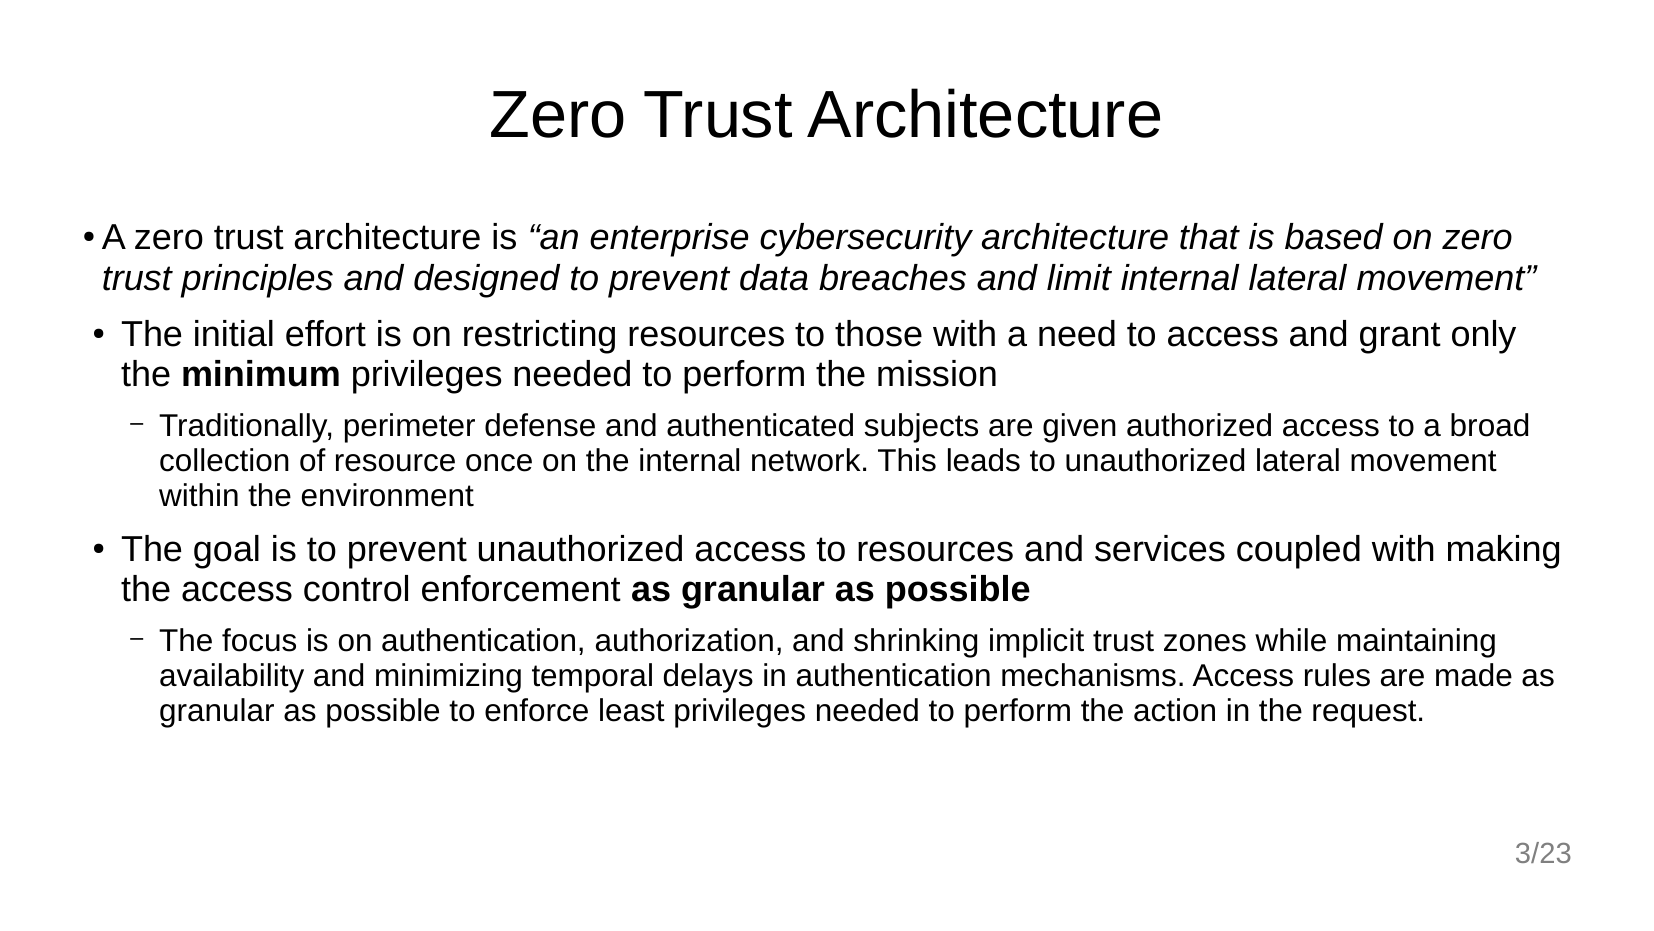

# Zero Trust Architecture
A zero trust architecture is “an enterprise cybersecurity architecture that is based on zero trust principles and designed to prevent data breaches and limit internal lateral movement”
The initial effort is on restricting resources to those with a need to access and grant only the minimum privileges needed to perform the mission
Traditionally, perimeter defense and authenticated subjects are given authorized access to a broad collection of resource once on the internal network. This leads to unauthorized lateral movement within the environment
The goal is to prevent unauthorized access to resources and services coupled with making the access control enforcement as granular as possible
The focus is on authentication, authorization, and shrinking implicit trust zones while maintaining availability and minimizing temporal delays in authentication mechanisms. Access rules are made as granular as possible to enforce least privileges needed to perform the action in the request.